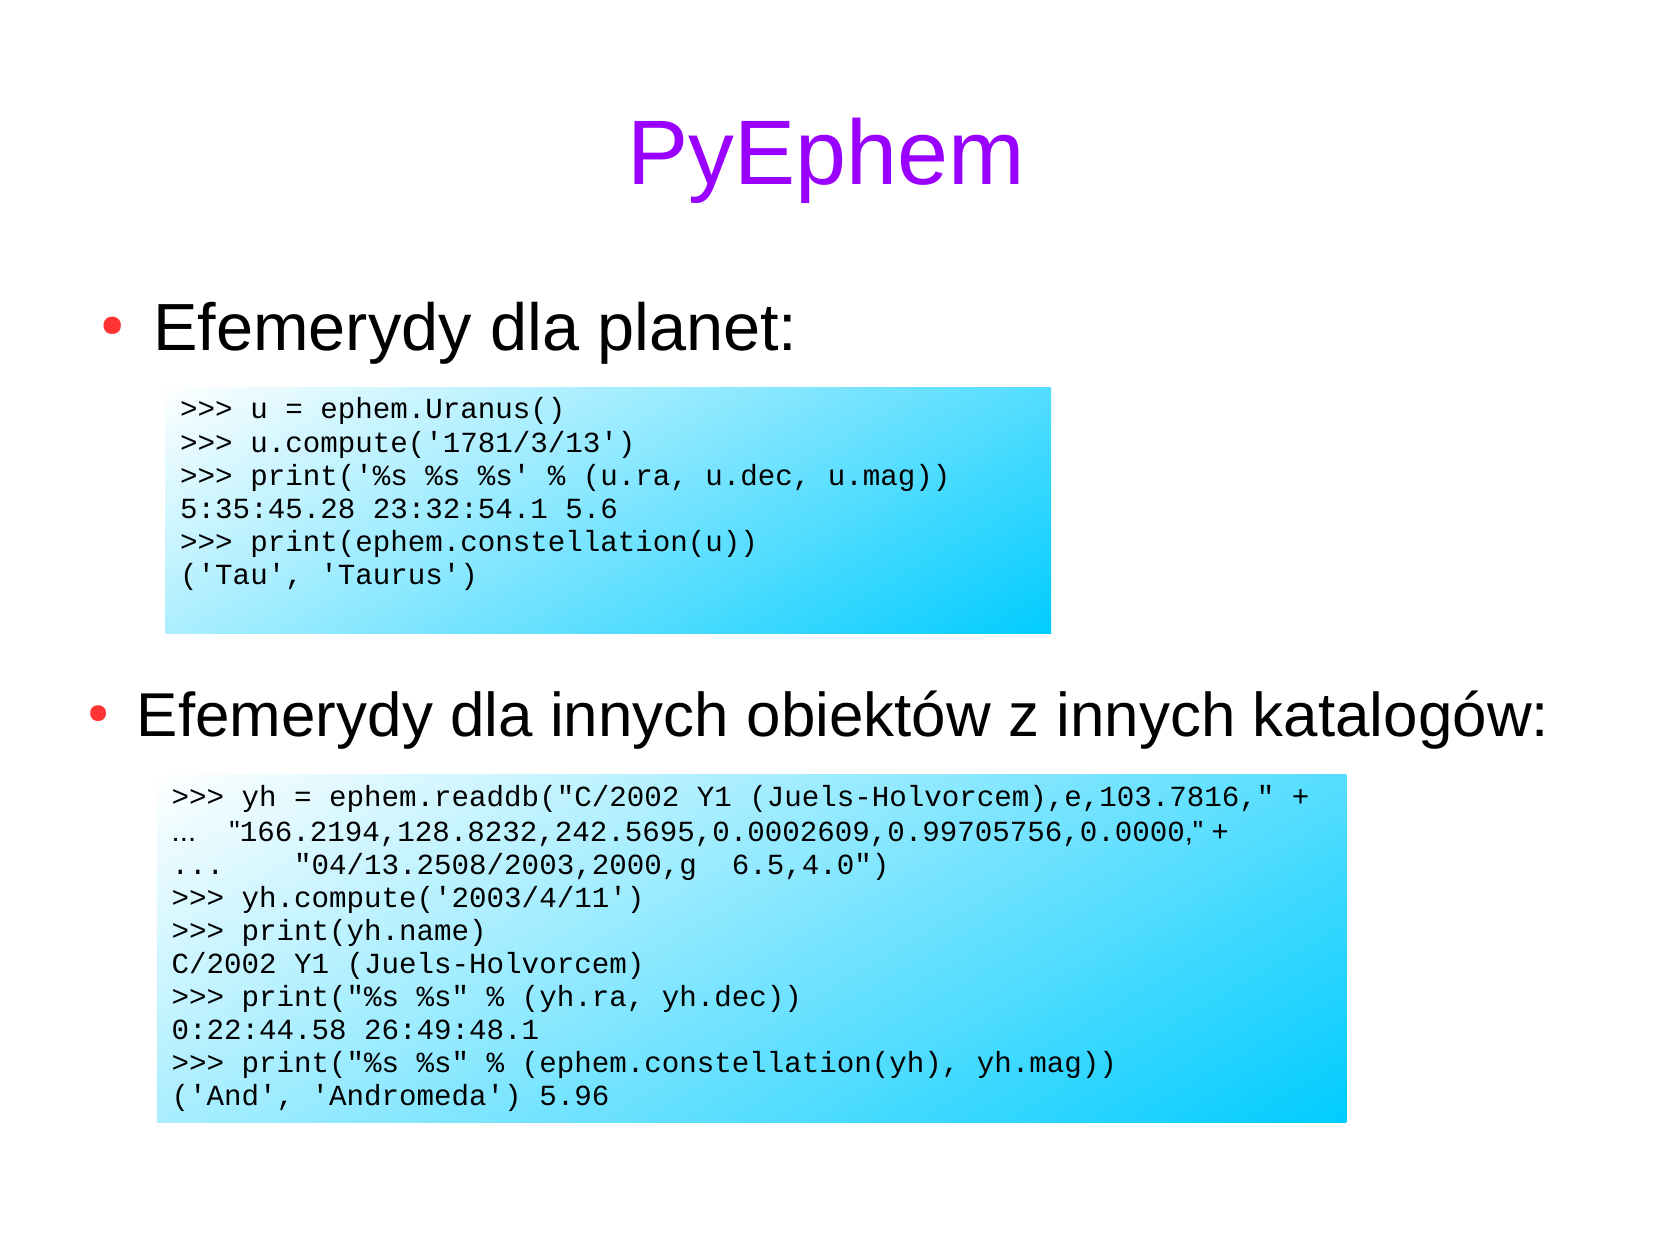

# PyEphem
Efemerydy dla planet:
>>> u = ephem.Uranus()
>>> u.compute('1781/3/13')
>>> print('%s %s %s' % (u.ra, u.dec, u.mag))
5:35:45.28 23:32:54.1 5.6
>>> print(ephem.constellation(u))
('Tau', 'Taurus')
Efemerydy dla innych obiektów z innych katalogów:
>>> yh = ephem.readdb("C/2002 Y1 (Juels-Holvorcem),e,103.7816," +
... "166.2194,128.8232,242.5695,0.0002609,0.99705756,0.0000," +
... "04/13.2508/2003,2000,g 6.5,4.0")
>>> yh.compute('2003/4/11')
>>> print(yh.name)
C/2002 Y1 (Juels-Holvorcem)
>>> print("%s %s" % (yh.ra, yh.dec))
0:22:44.58 26:49:48.1
>>> print("%s %s" % (ephem.constellation(yh), yh.mag))
('And', 'Andromeda') 5.96